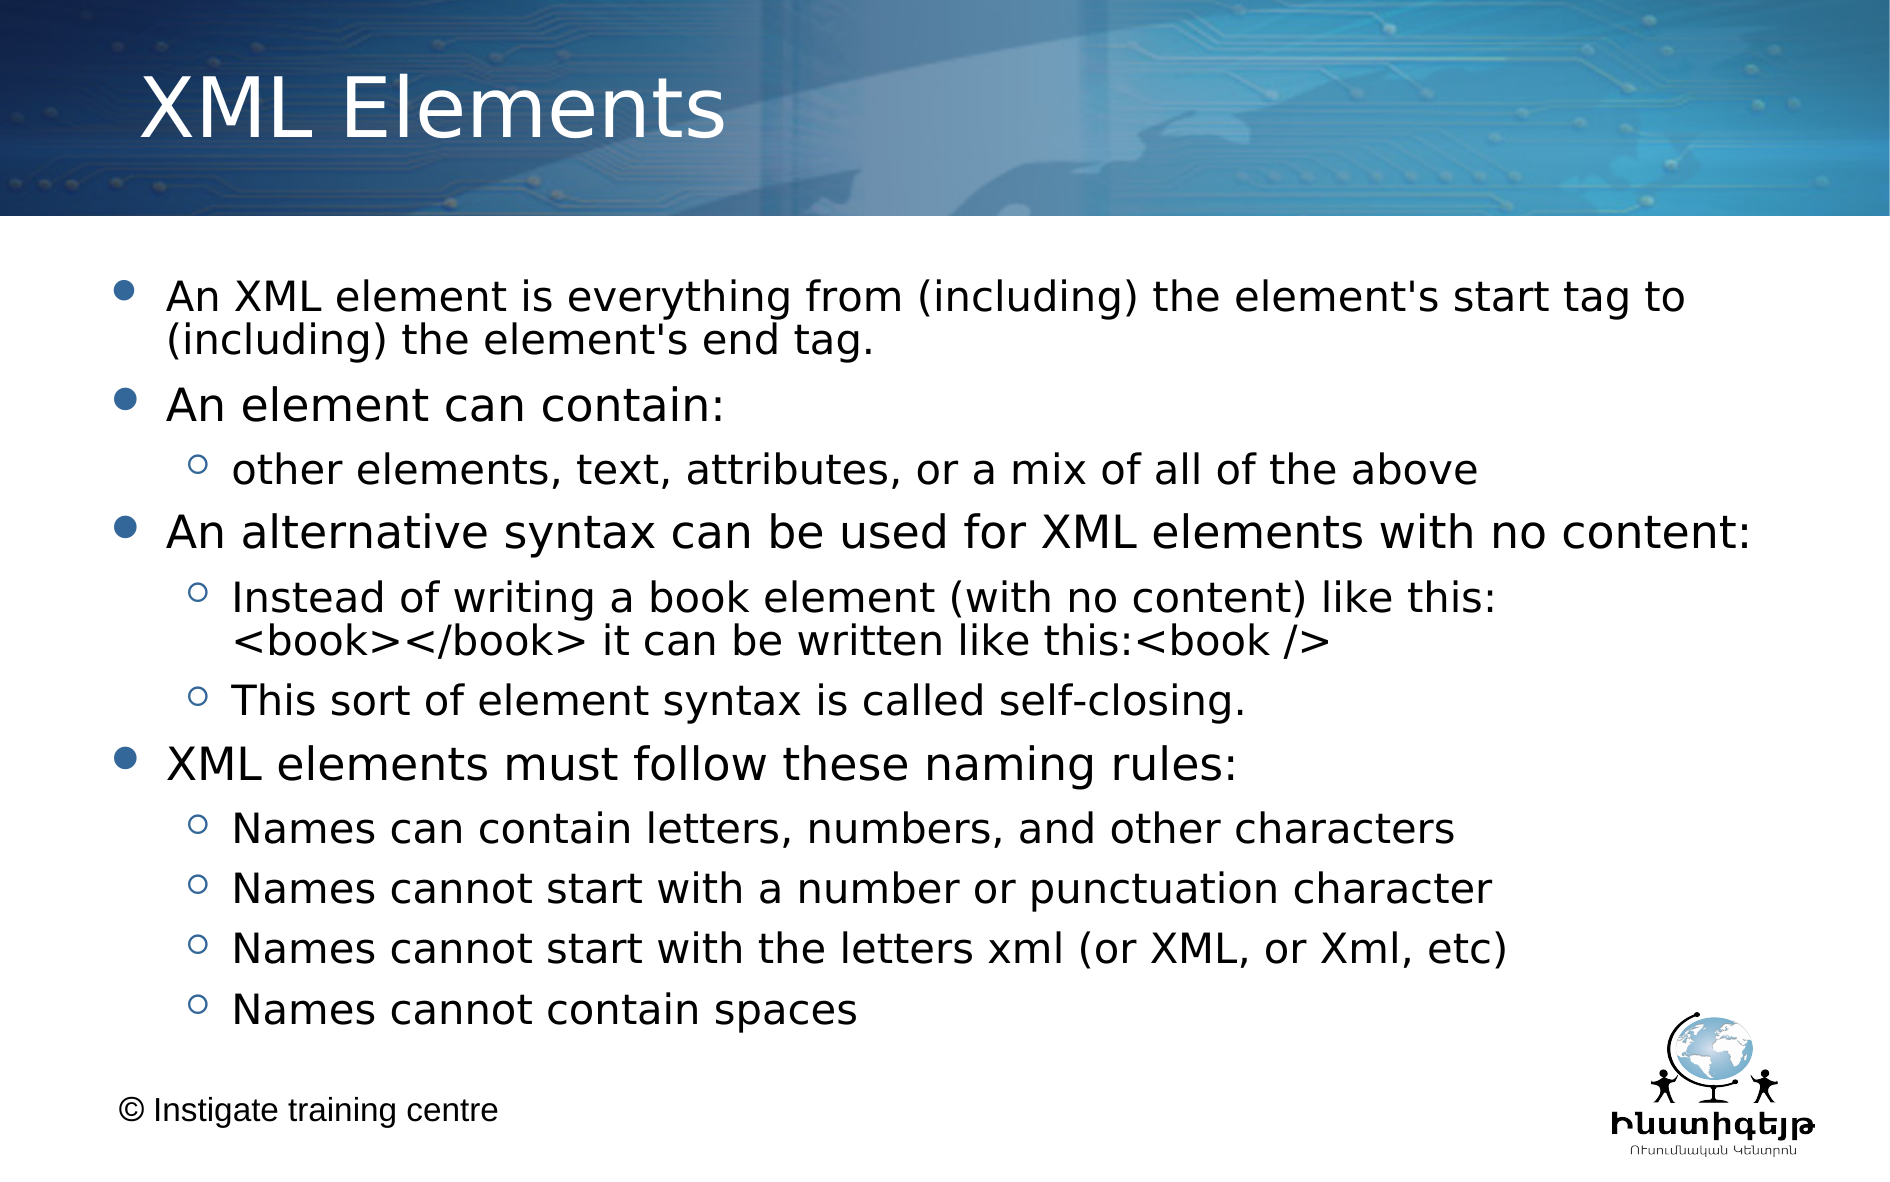

XML Elements
# An XML element is everything from (including) the element's start tag to (including) the element's end tag.
An element can contain:
other elements, text, attributes, or a mix of all of the above
An alternative syntax can be used for XML elements with no content:
Instead of writing a book element (with no content) like this: <book></book> it can be written like this:<book />
This sort of element syntax is called self-closing.
XML elements must follow these naming rules:
Names can contain letters, numbers, and other characters
Names cannot start with a number or punctuation character
Names cannot start with the letters xml (or XML, or Xml, etc)
Names cannot contain spaces